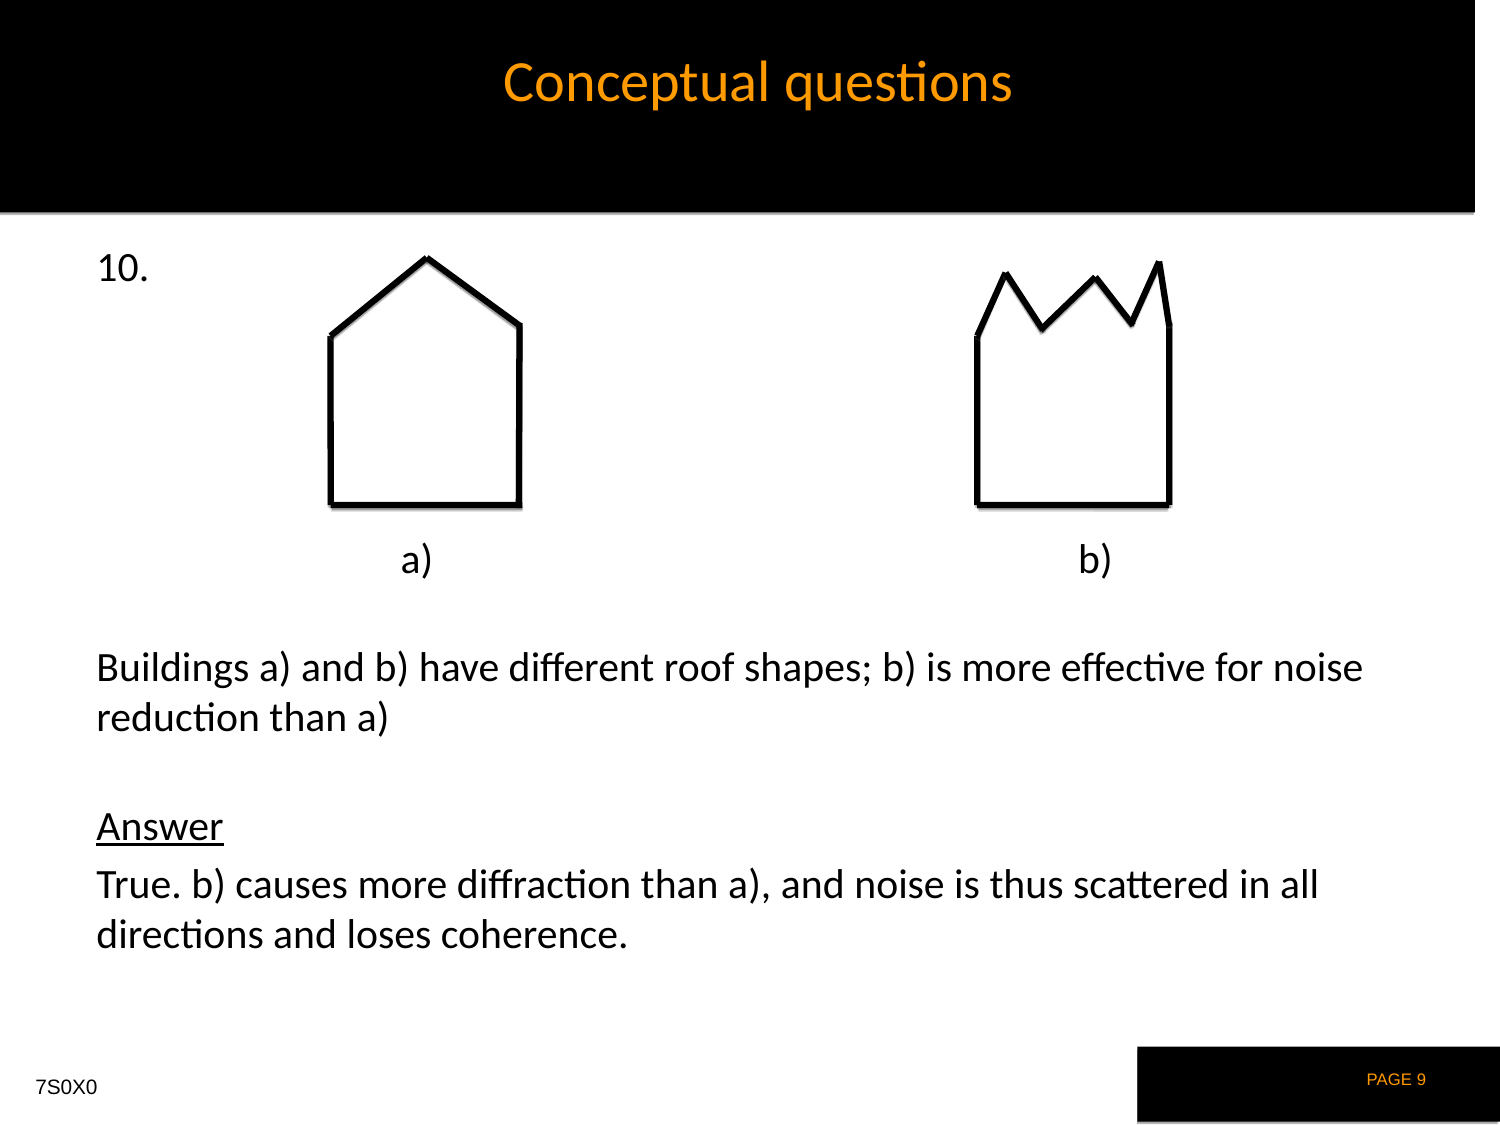

# Conceptual questions
10.
 a) b)
Buildings a) and b) have different roof shapes; b) is more effective for noise reduction than a)
Answer
True. b) causes more diffraction than a), and noise is thus scattered in all directions and loses coherence.
PAGE 9
7S0X0
2017/02/09
PAGE